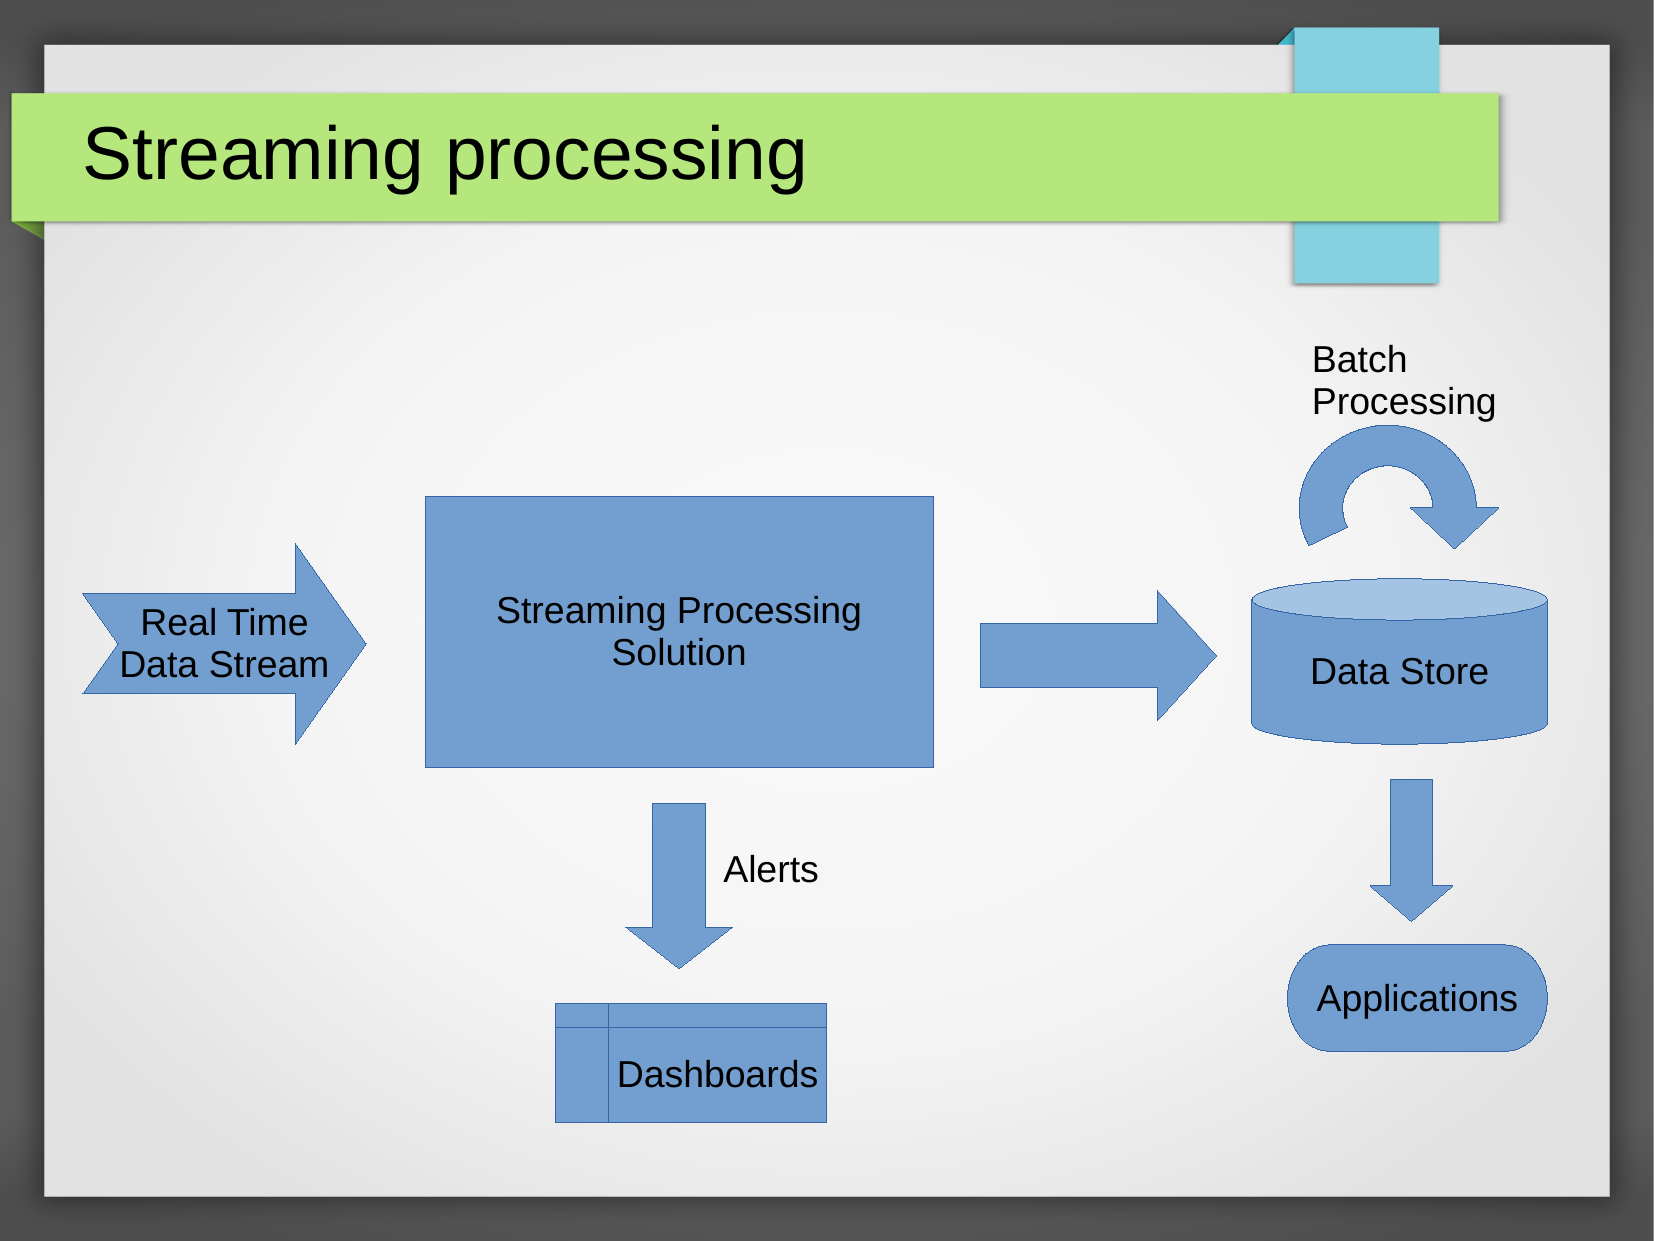

# Streaming processing
Batch
Processing
Streaming Processing
Solution
Real Time
Data Stream
Data Store
Alerts
Applications
Dashboards